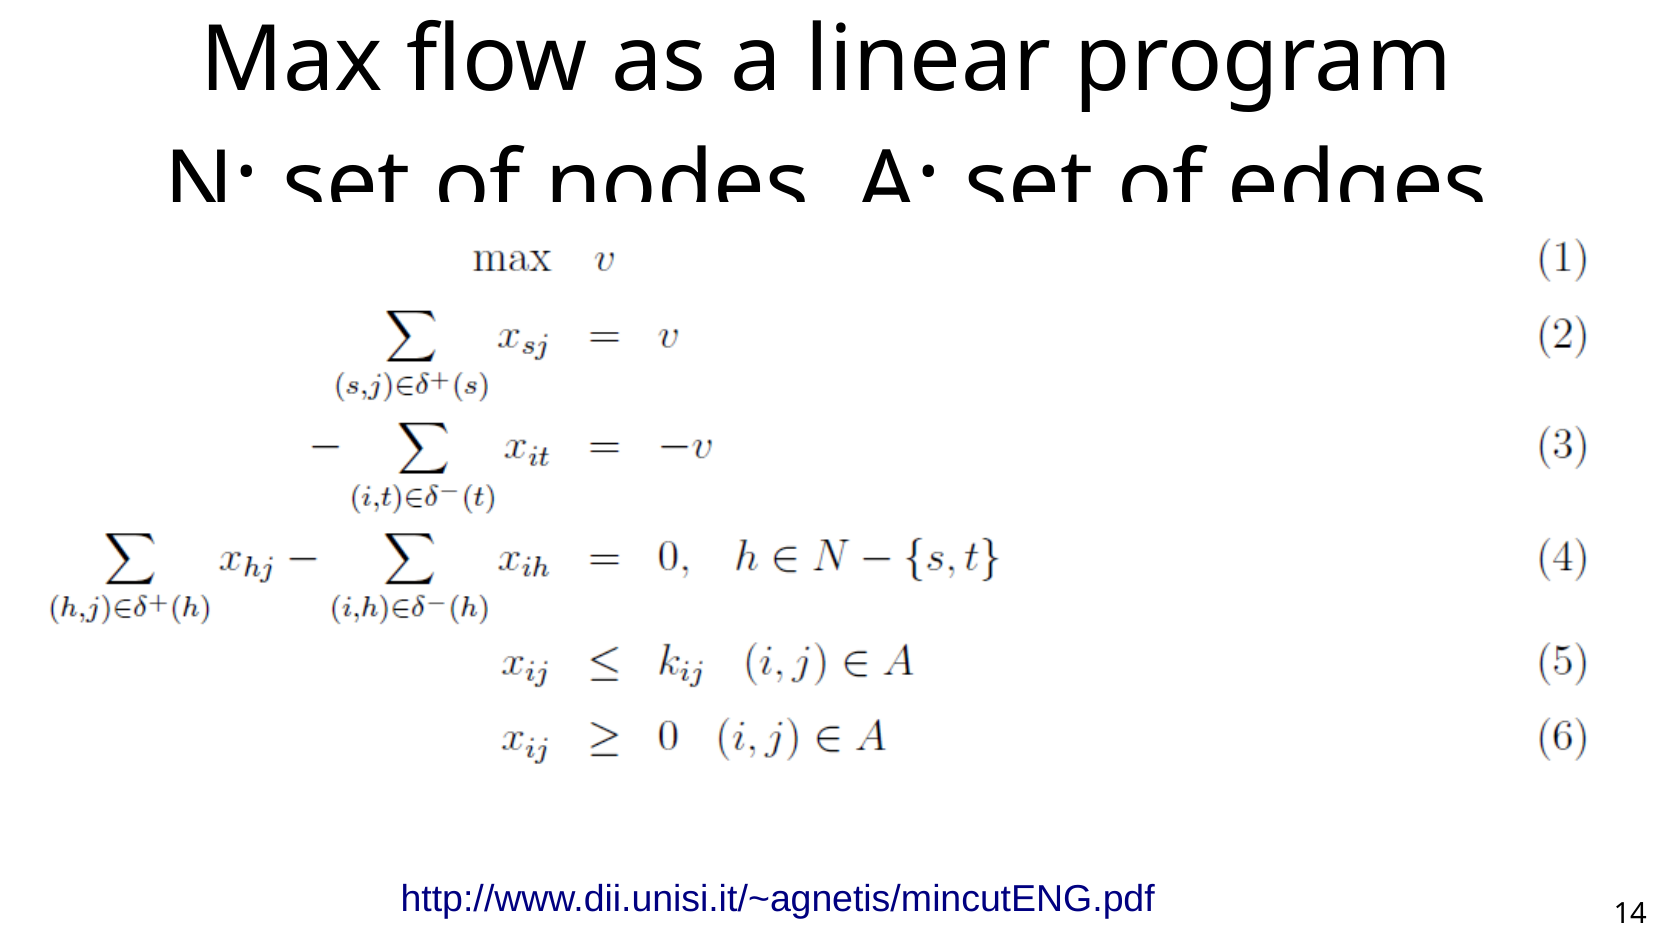

# Max flow as a linear program N: set of nodes, A: set of edges
http://www.dii.unisi.it/~agnetis/mincutENG.pdf
14